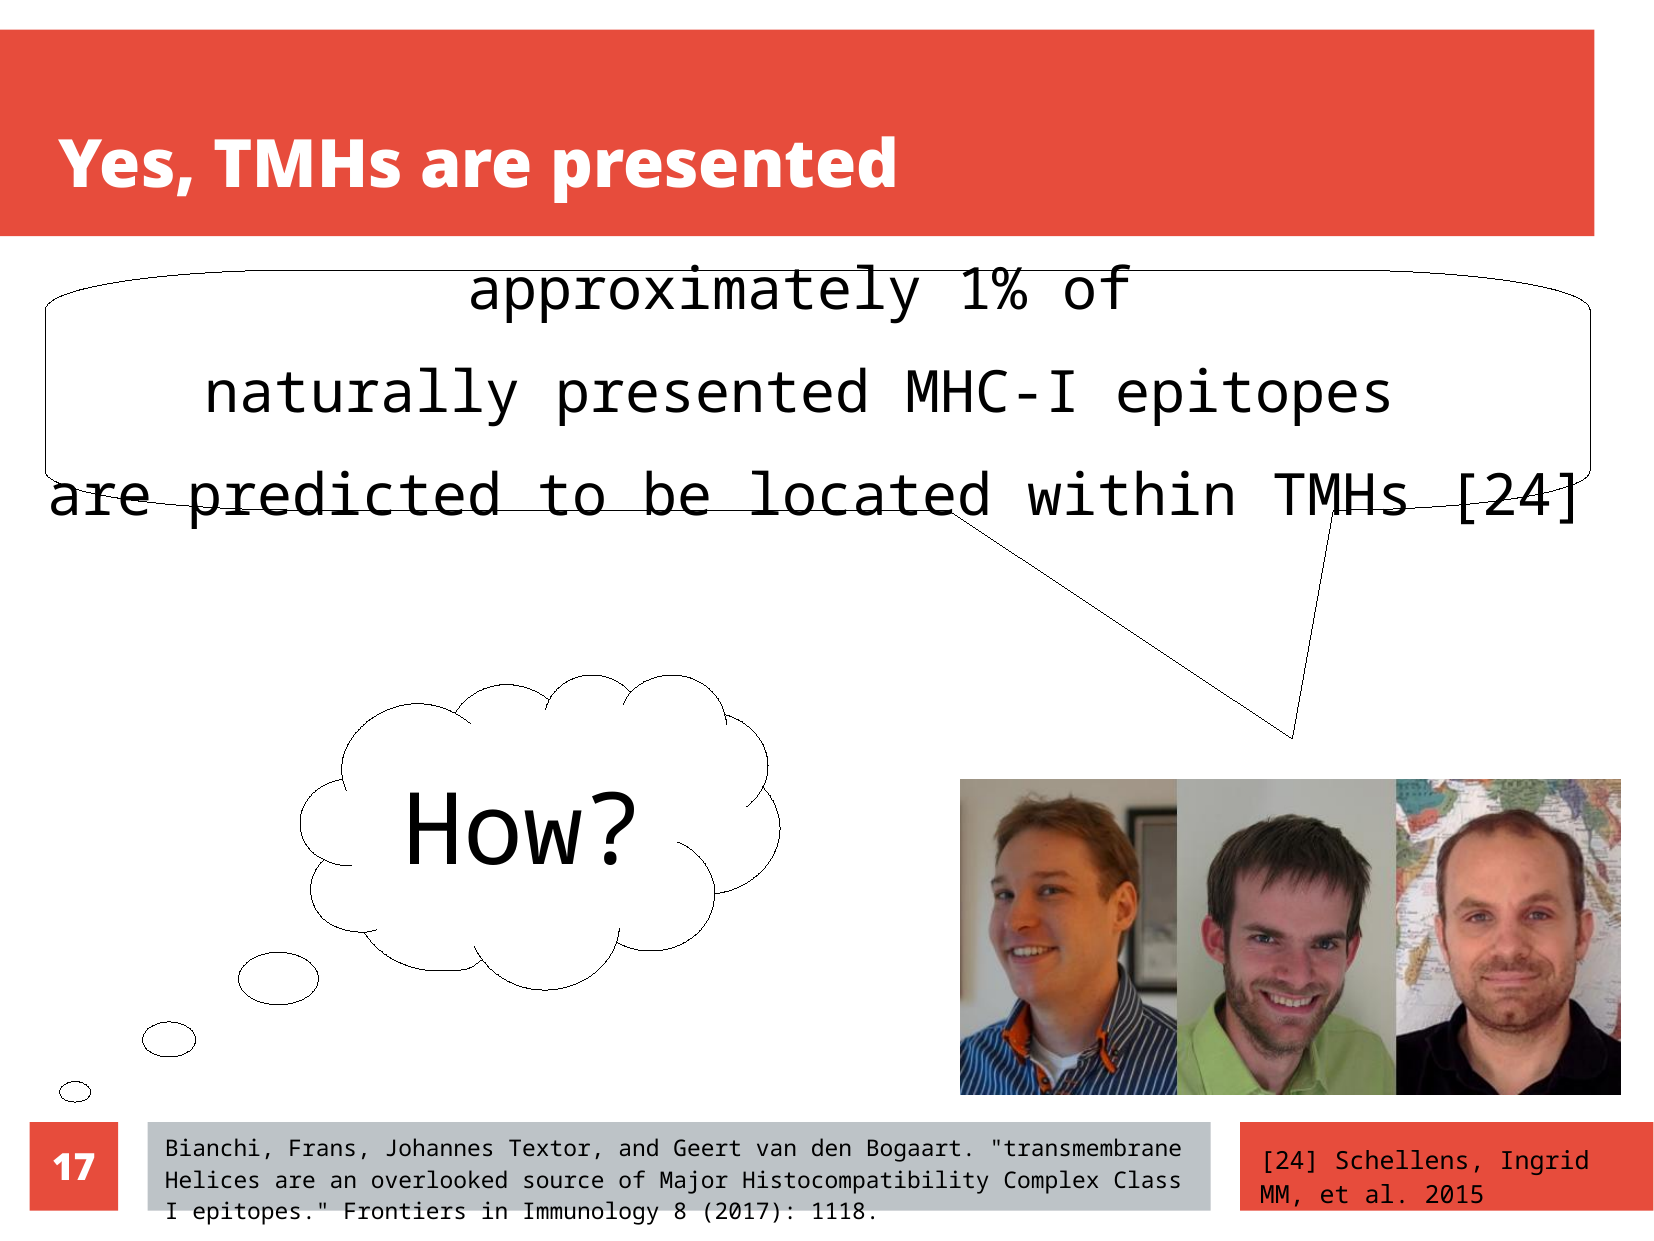

# Yes, TMHs are presented
approximately 1% of
naturally presented MHC-I epitopes
are predicted to be located within TMHs [24]
How?
17
Bianchi, Frans, Johannes Textor, and Geert van den Bogaart. "transmembrane Helices are an overlooked source of Major Histocompatibility Complex Class I epitopes." Frontiers in Immunology 8 (2017): 1118.
[24] Schellens, Ingrid MM, et al. 2015